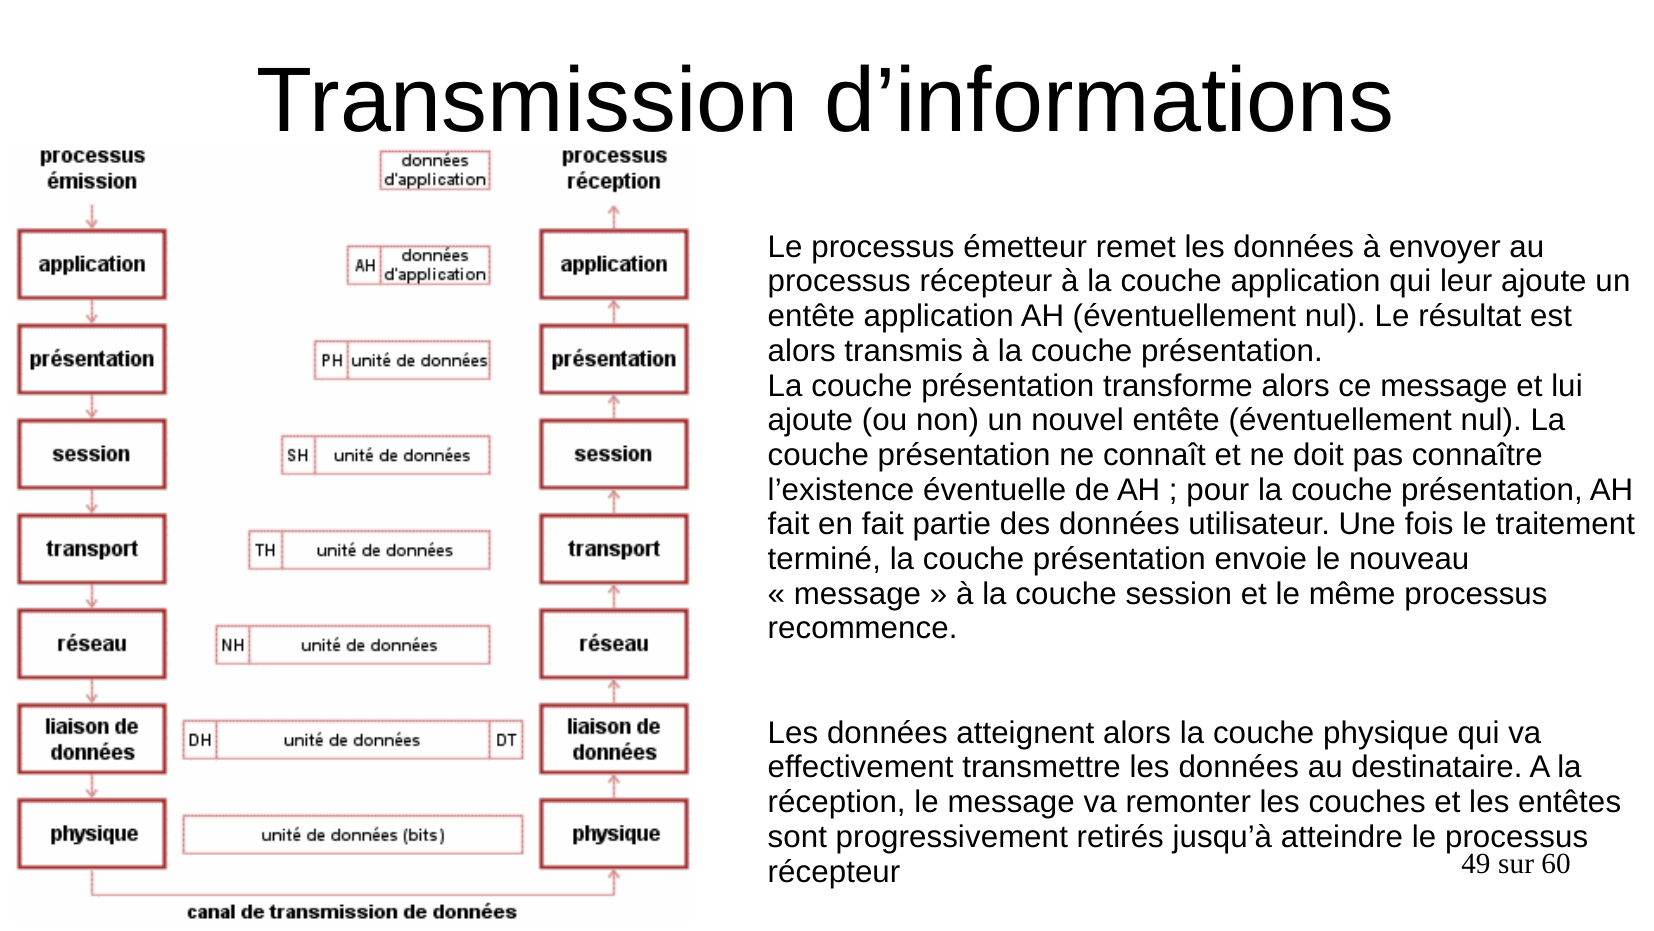

# Transmission d’informations
Le processus émetteur remet les données à envoyer au processus récepteur à la couche application qui leur ajoute un entête application AH (éventuellement nul). Le résultat est alors transmis à la couche présentation.
La couche présentation transforme alors ce message et lui ajoute (ou non) un nouvel entête (éventuellement nul). La couche présentation ne connaît et ne doit pas connaître l’existence éventuelle de AH ; pour la couche présentation, AH fait en fait partie des données utilisateur. Une fois le traitement terminé, la couche présentation envoie le nouveau « message » à la couche session et le même processus recommence.
Les données atteignent alors la couche physique qui va effectivement transmettre les données au destinataire. A la réception, le message va remonter les couches et les entêtes sont progressivement retirés jusqu’à atteindre le processus récepteur
49